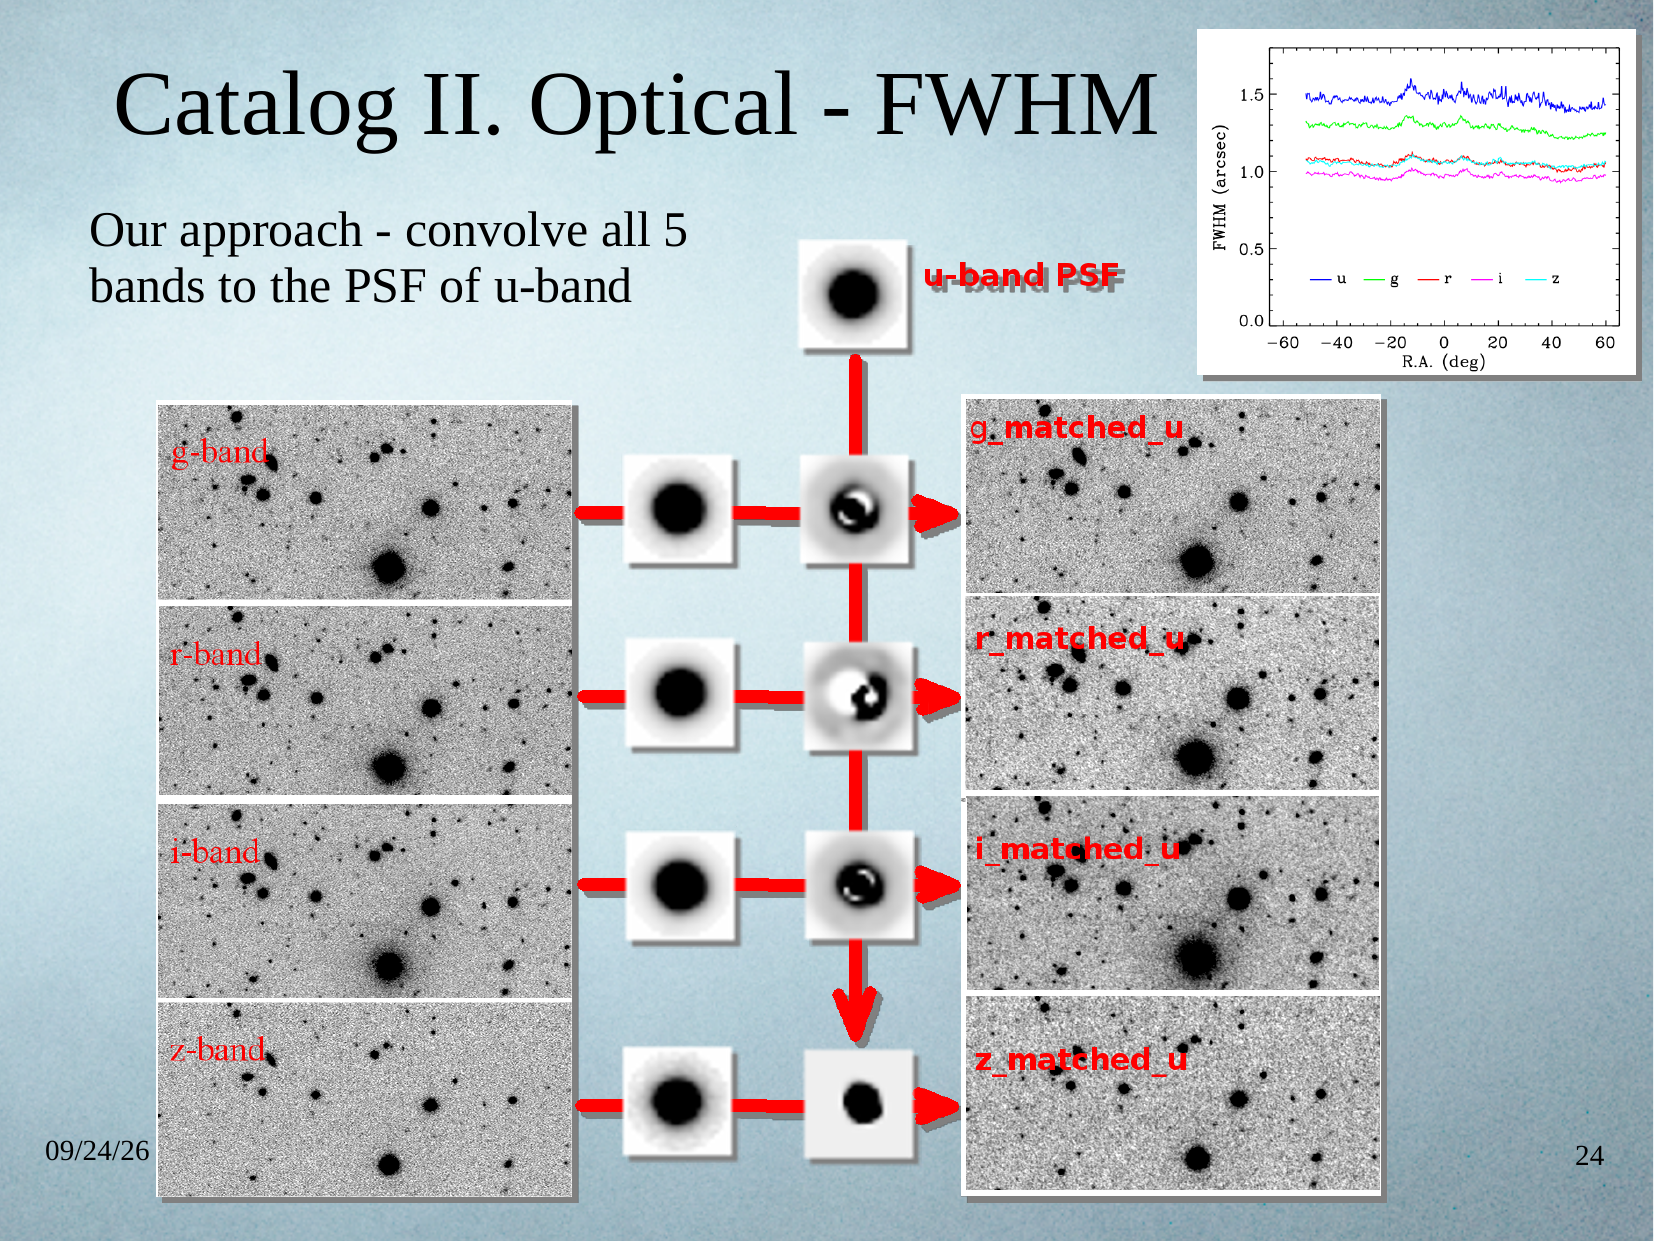

# Catalog II. Optical - FWHM
Our approach - convolve all 5 bands to the PSF of u-band
24